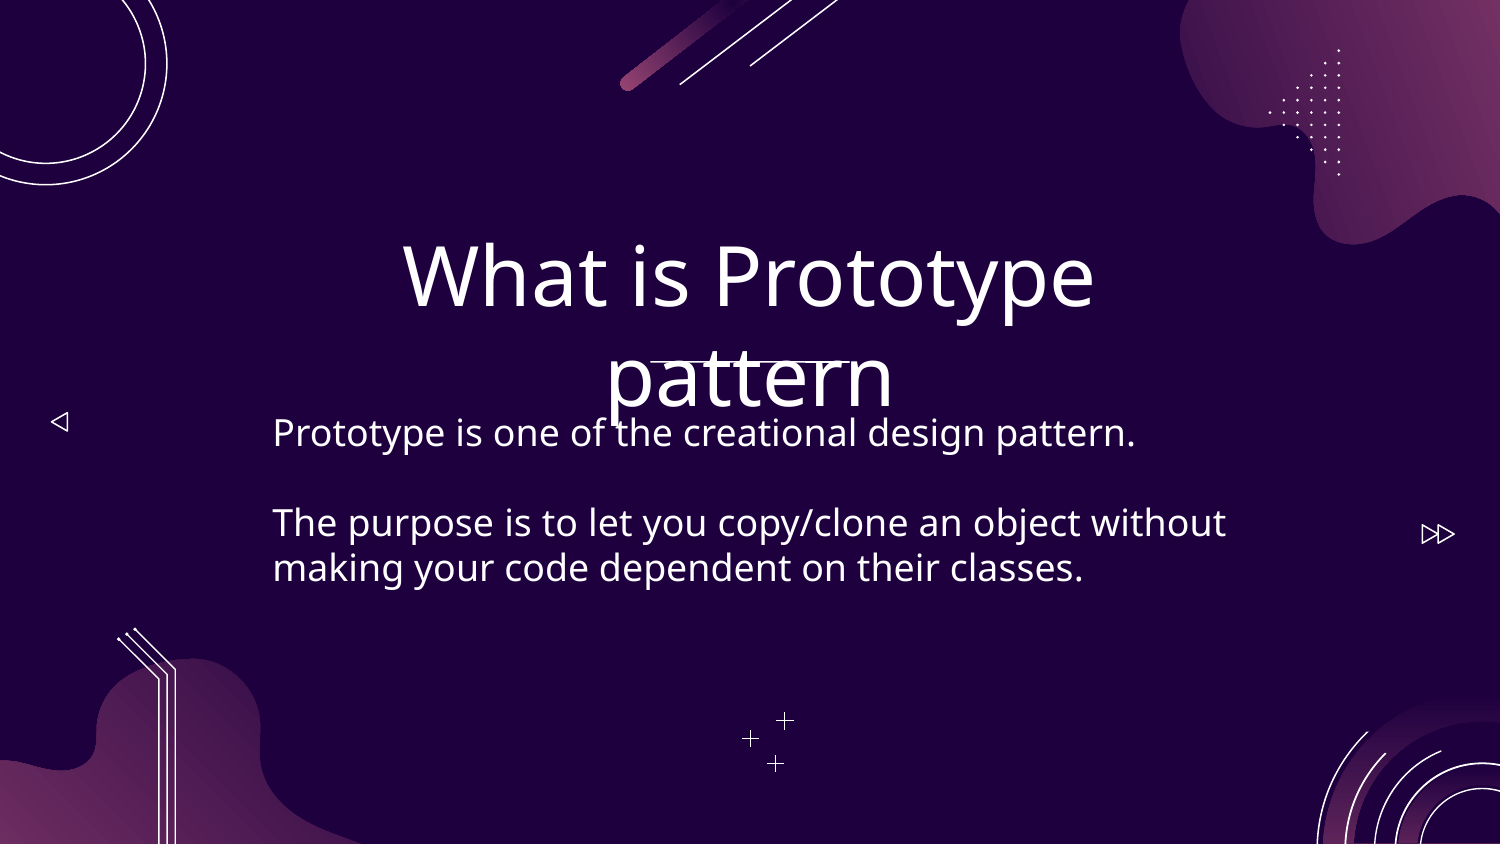

What is Prototype pattern
Prototype is one of the creational design pattern.
The purpose is to let you copy/clone an object without making your code dependent on their classes.